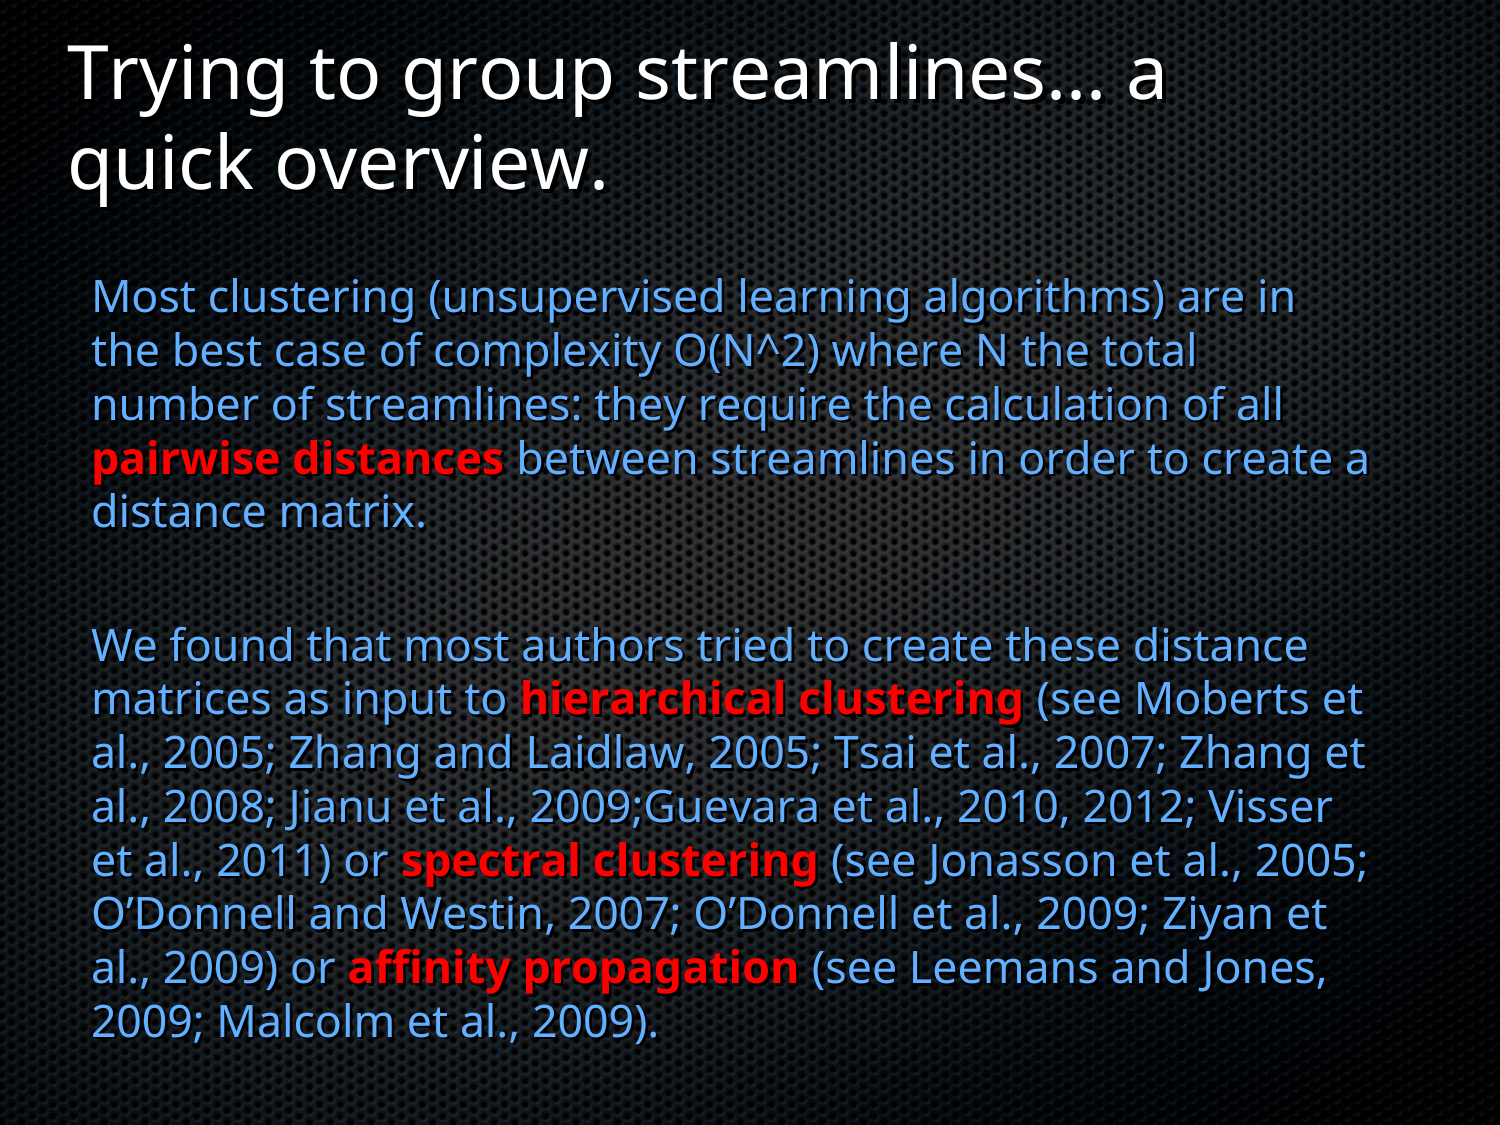

# Trying to group streamlines... a quick overview.
Most clustering (unsupervised learning algorithms) are in the best case of complexity O(N^2) where N the total number of streamlines: they require the calculation of all pairwise distances between streamlines in order to create a distance matrix.
We found that most authors tried to create these distance matrices as input to hierarchical clustering (see Moberts et al., 2005; Zhang and Laidlaw, 2005; Tsai et al., 2007; Zhang et al., 2008; Jianu et al., 2009;Guevara et al., 2010, 2012; Visser et al., 2011) or spectral clustering (see Jonasson et al., 2005; O’Donnell and Westin, 2007; O’Donnell et al., 2009; Ziyan et al., 2009) or affinity propagation (see Leemans and Jones, 2009; Malcolm et al., 2009).